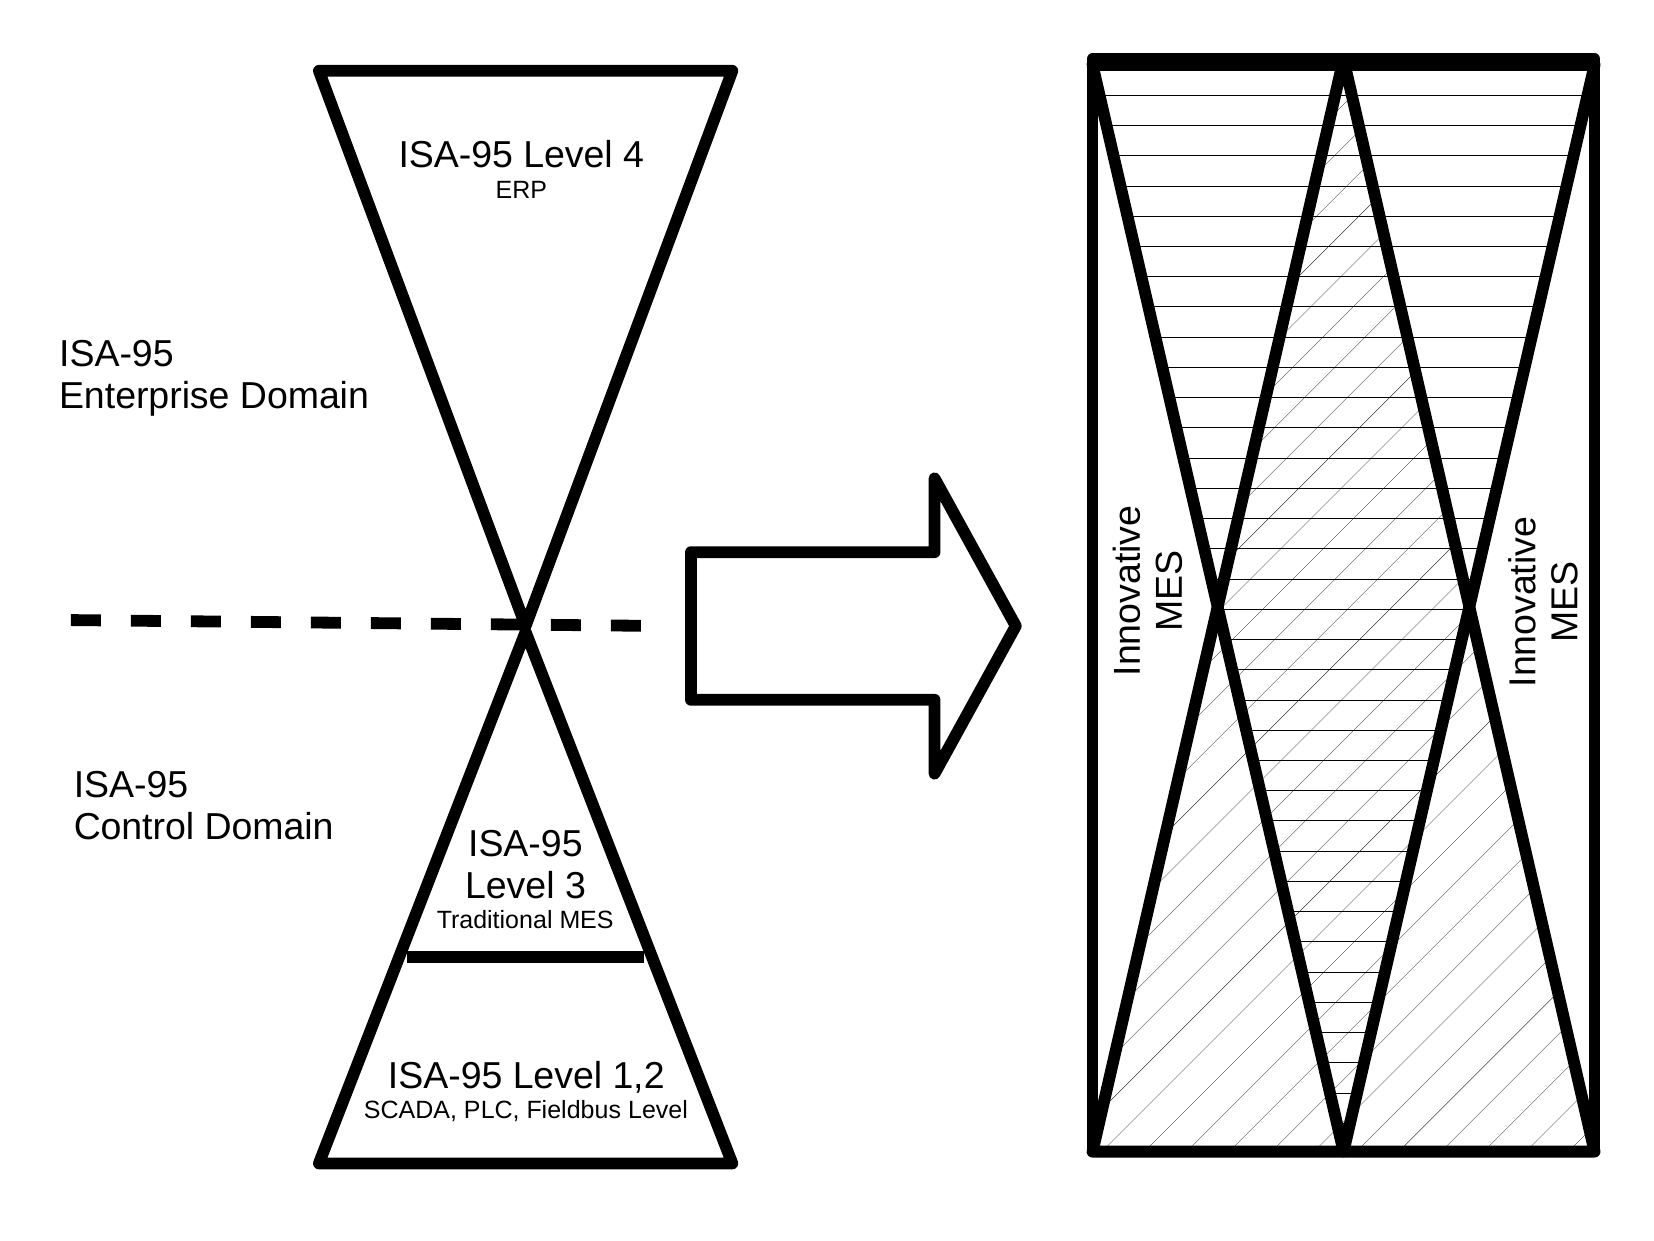

ISA-95 Level 4
ERP
ISA-95
Enterprise Domain
Innovative
MES
Innovative
MES
ISA-95
Control Domain
ISA-95
Level 3
Traditional MES
ISA-95 Level 1,2
SCADA, PLC, Fieldbus Level